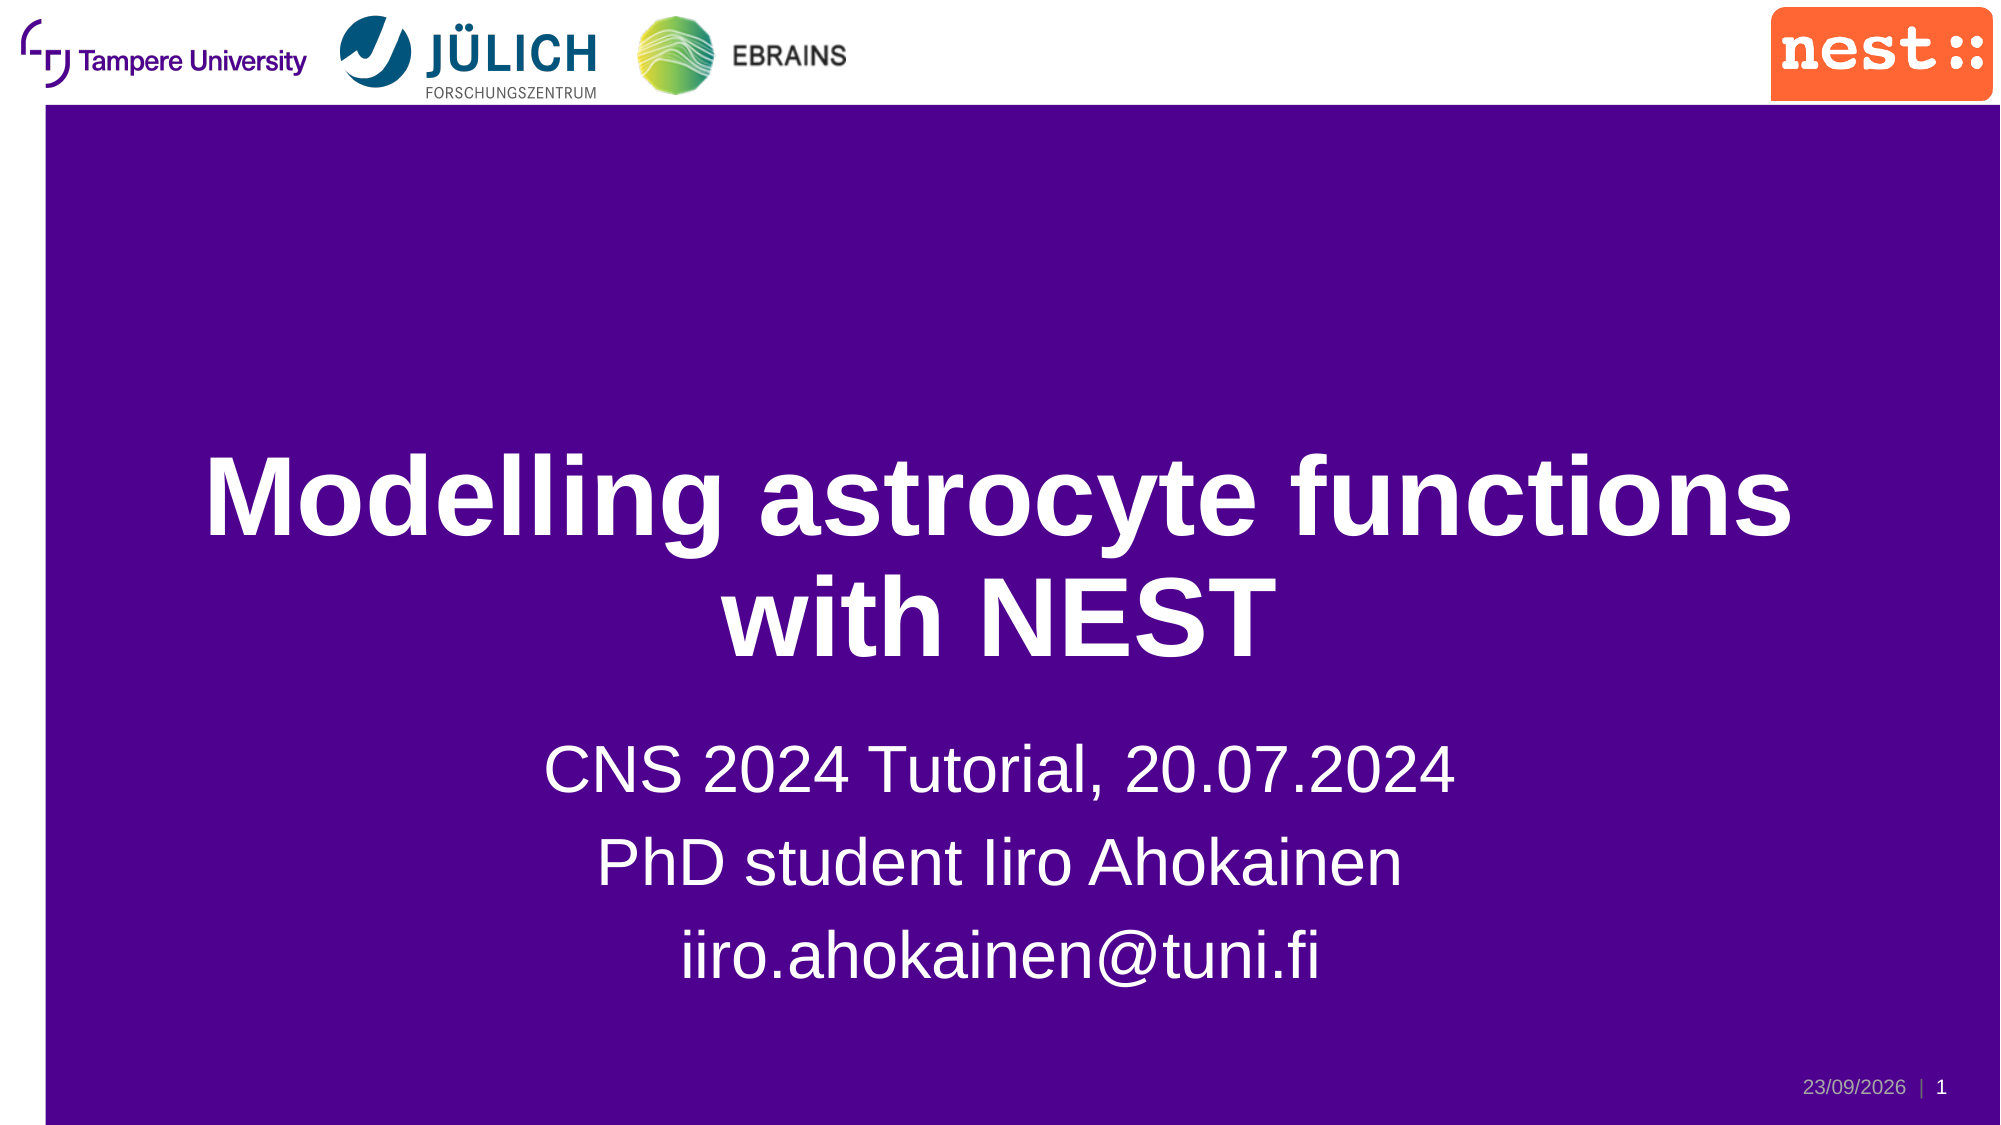

# Modelling astrocyte functions with NEST
CNS 2024 Tutorial, 20.07.2024
PhD student Iiro Ahokainen
iiro.ahokainen@tuni.fi